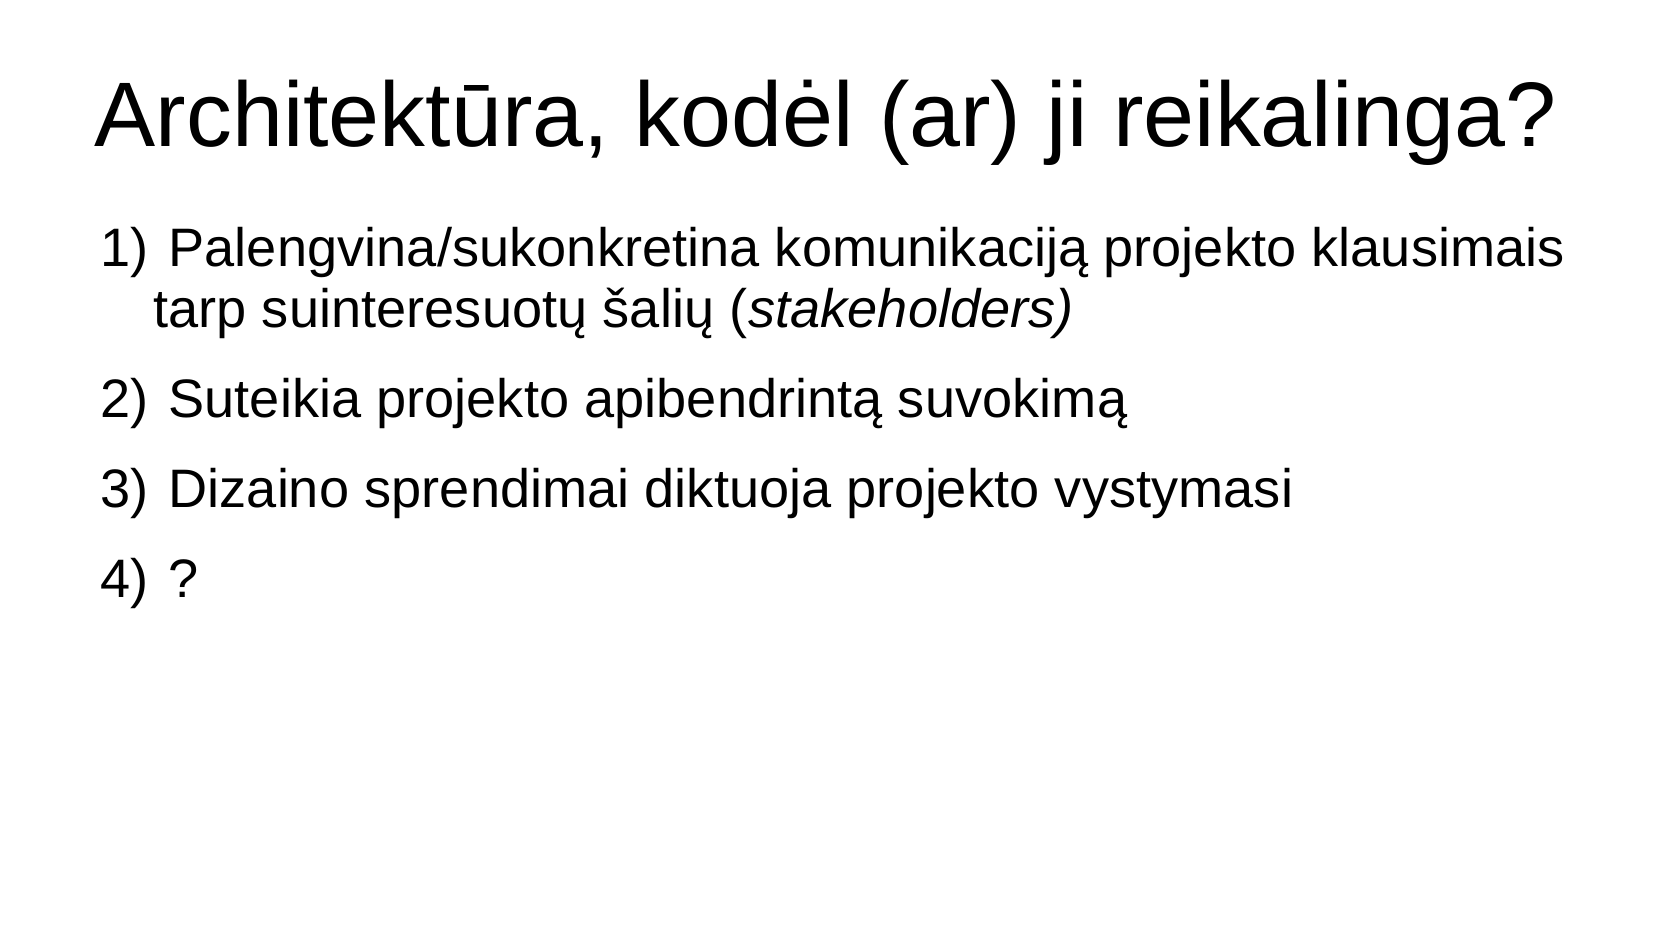

# Architektūra, kodėl (ar) ji reikalinga?
 Palengvina/sukonkretina komunikaciją projekto klausimais tarp suinteresuotų šalių (stakeholders)
 Suteikia projekto apibendrintą suvokimą
 Dizaino sprendimai diktuoja projekto vystymasi
 ?